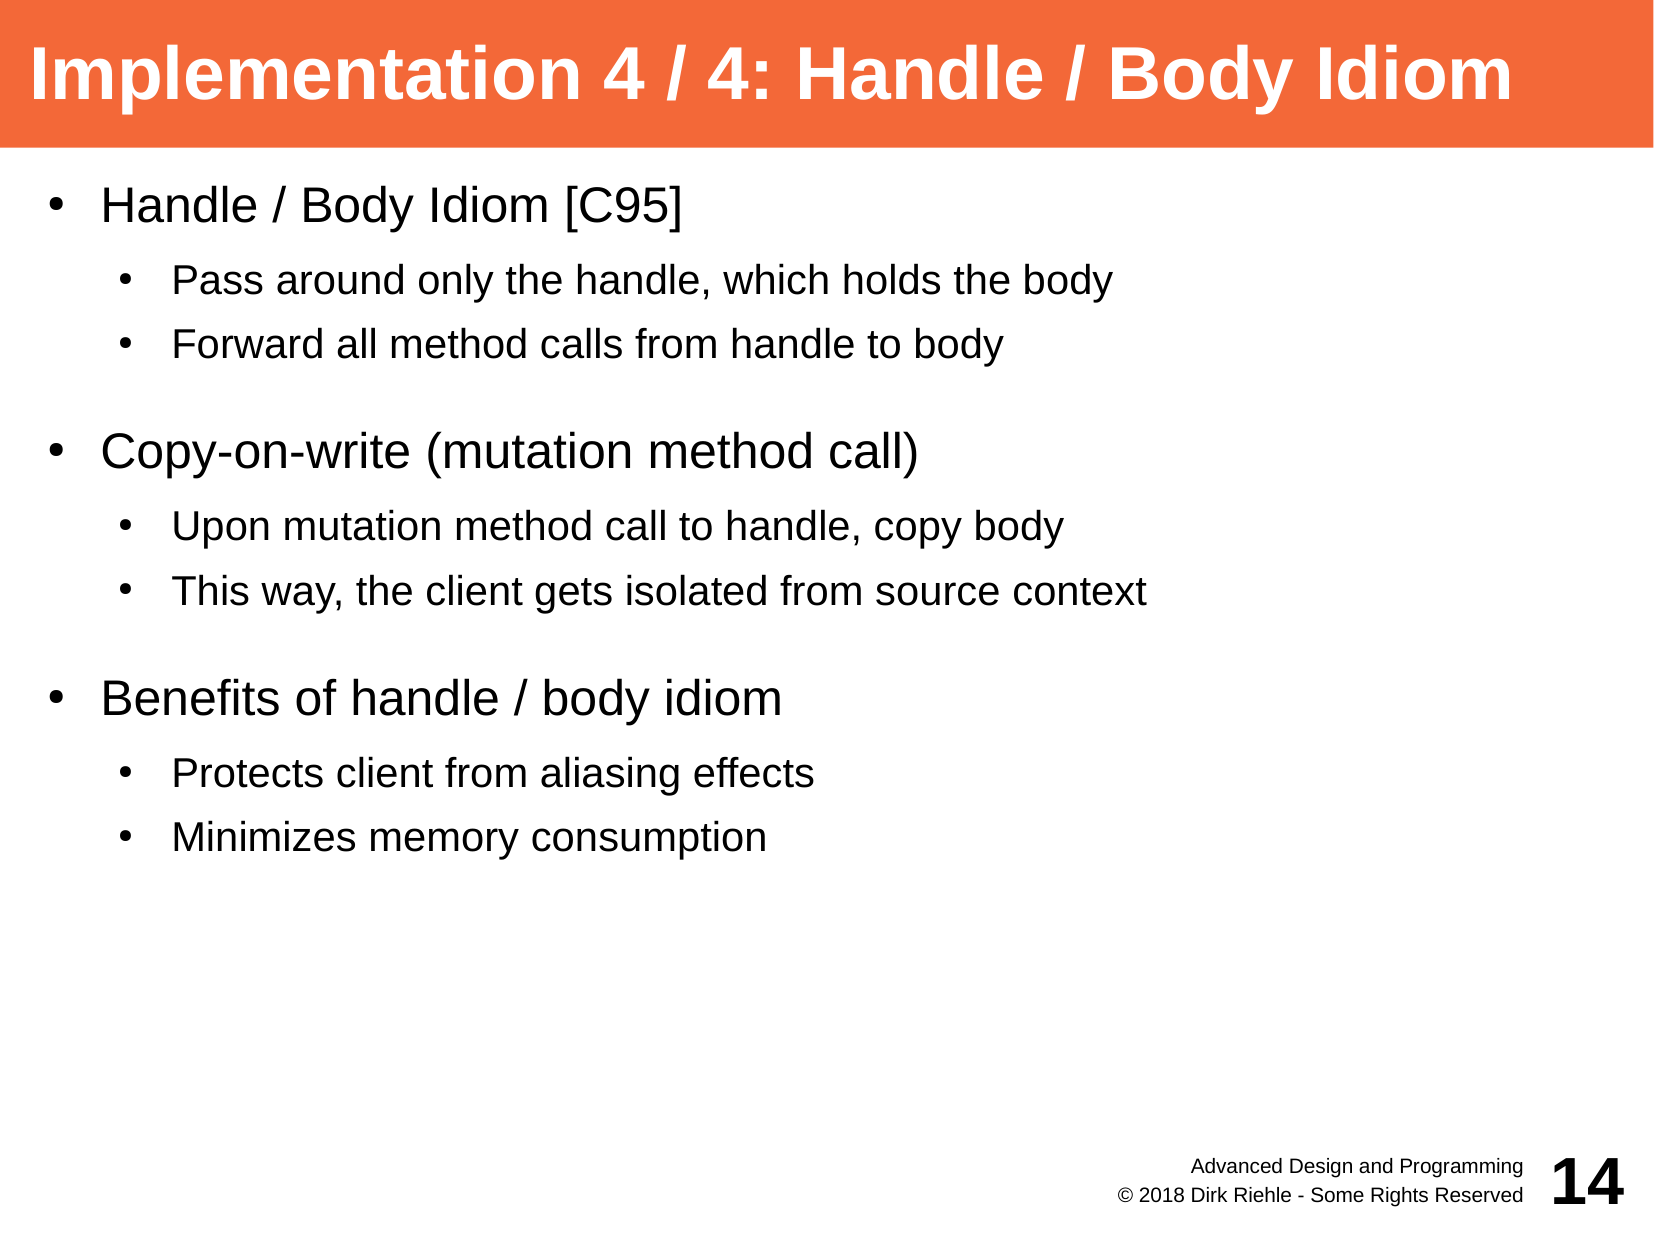

# Implementation 4 / 4: Handle / Body Idiom
Handle / Body Idiom [C95]
Pass around only the handle, which holds the body
Forward all method calls from handle to body
Copy-on-write (mutation method call)
Upon mutation method call to handle, copy body
This way, the client gets isolated from source context
Benefits of handle / body idiom
Protects client from aliasing effects
Minimizes memory consumption
Advanced Design and Programming
14
© 2018 Dirk Riehle - Some Rights Reserved